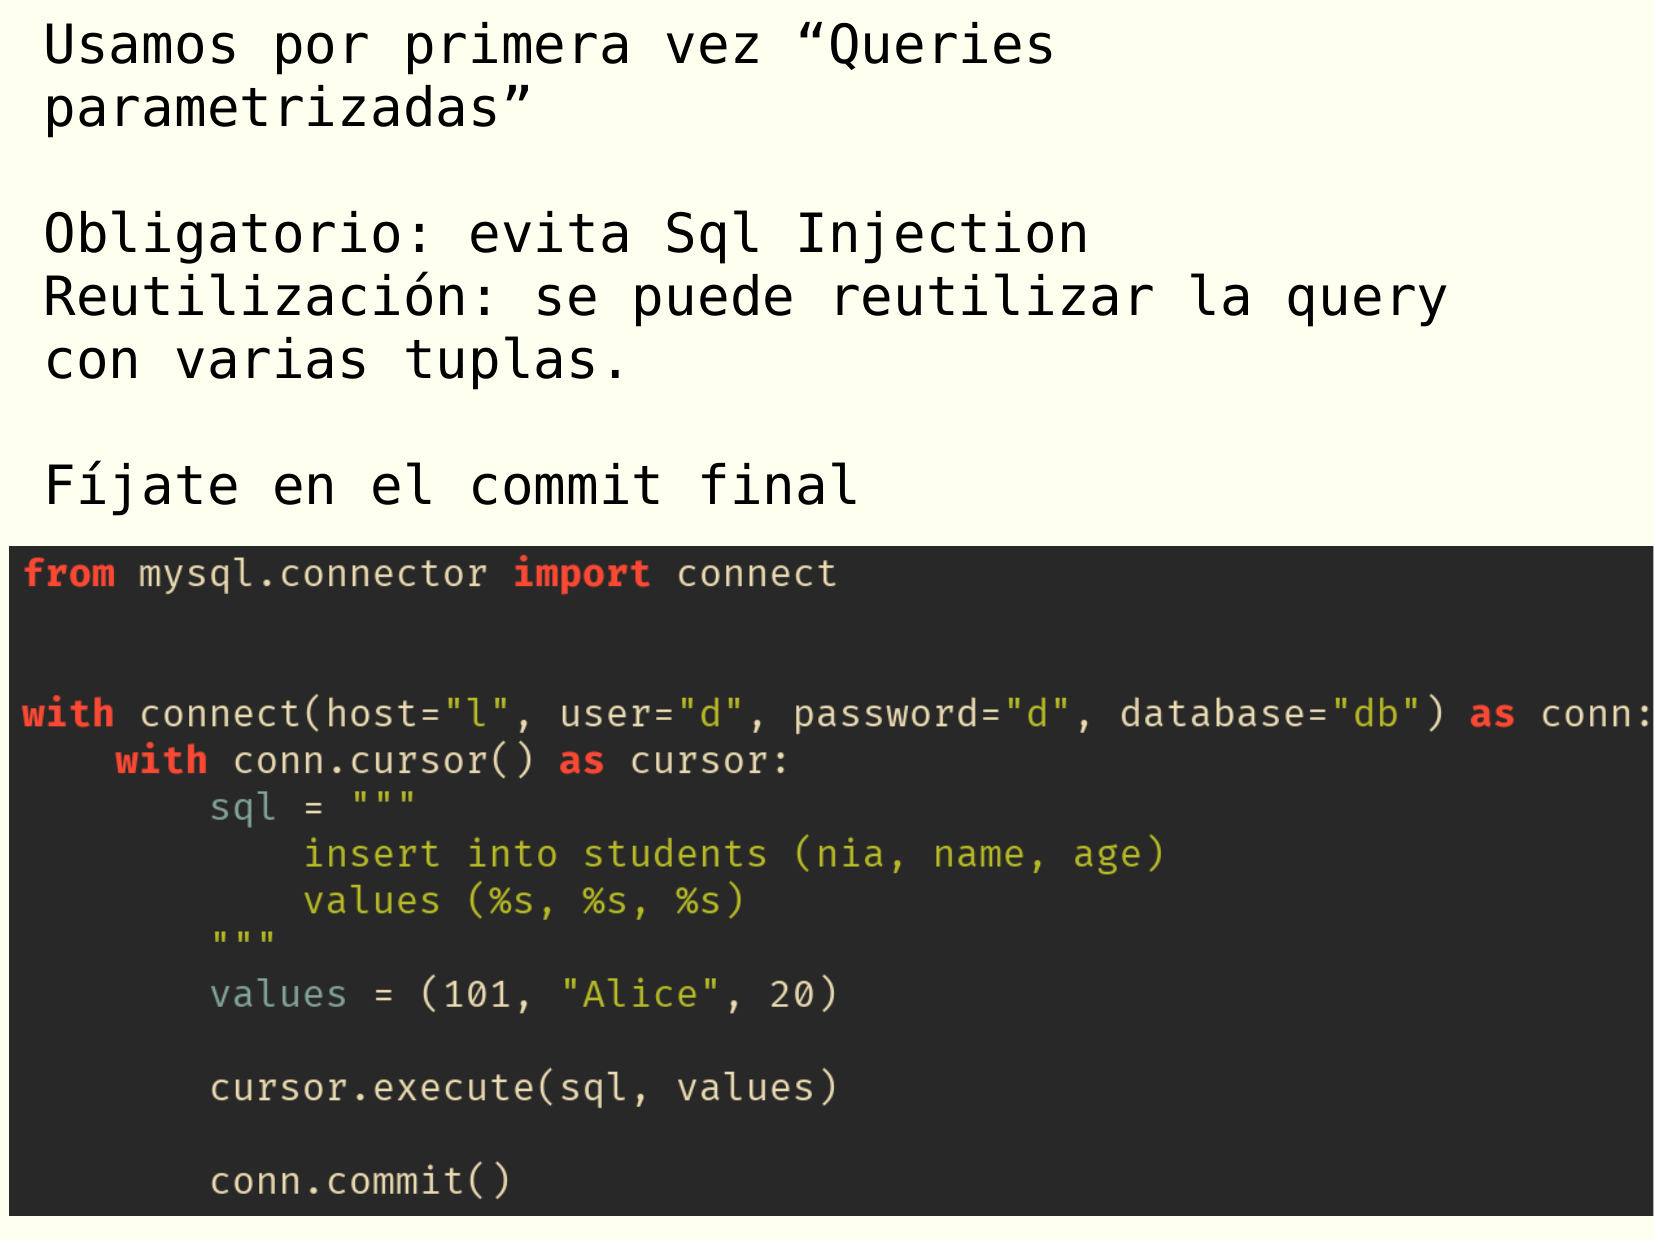

# Usamos por primera vez “Queries parametrizadas” Obligatorio: evita Sql Injection Reutilización: se puede reutilizar la query con varias tuplas. Fíjate en el commit final